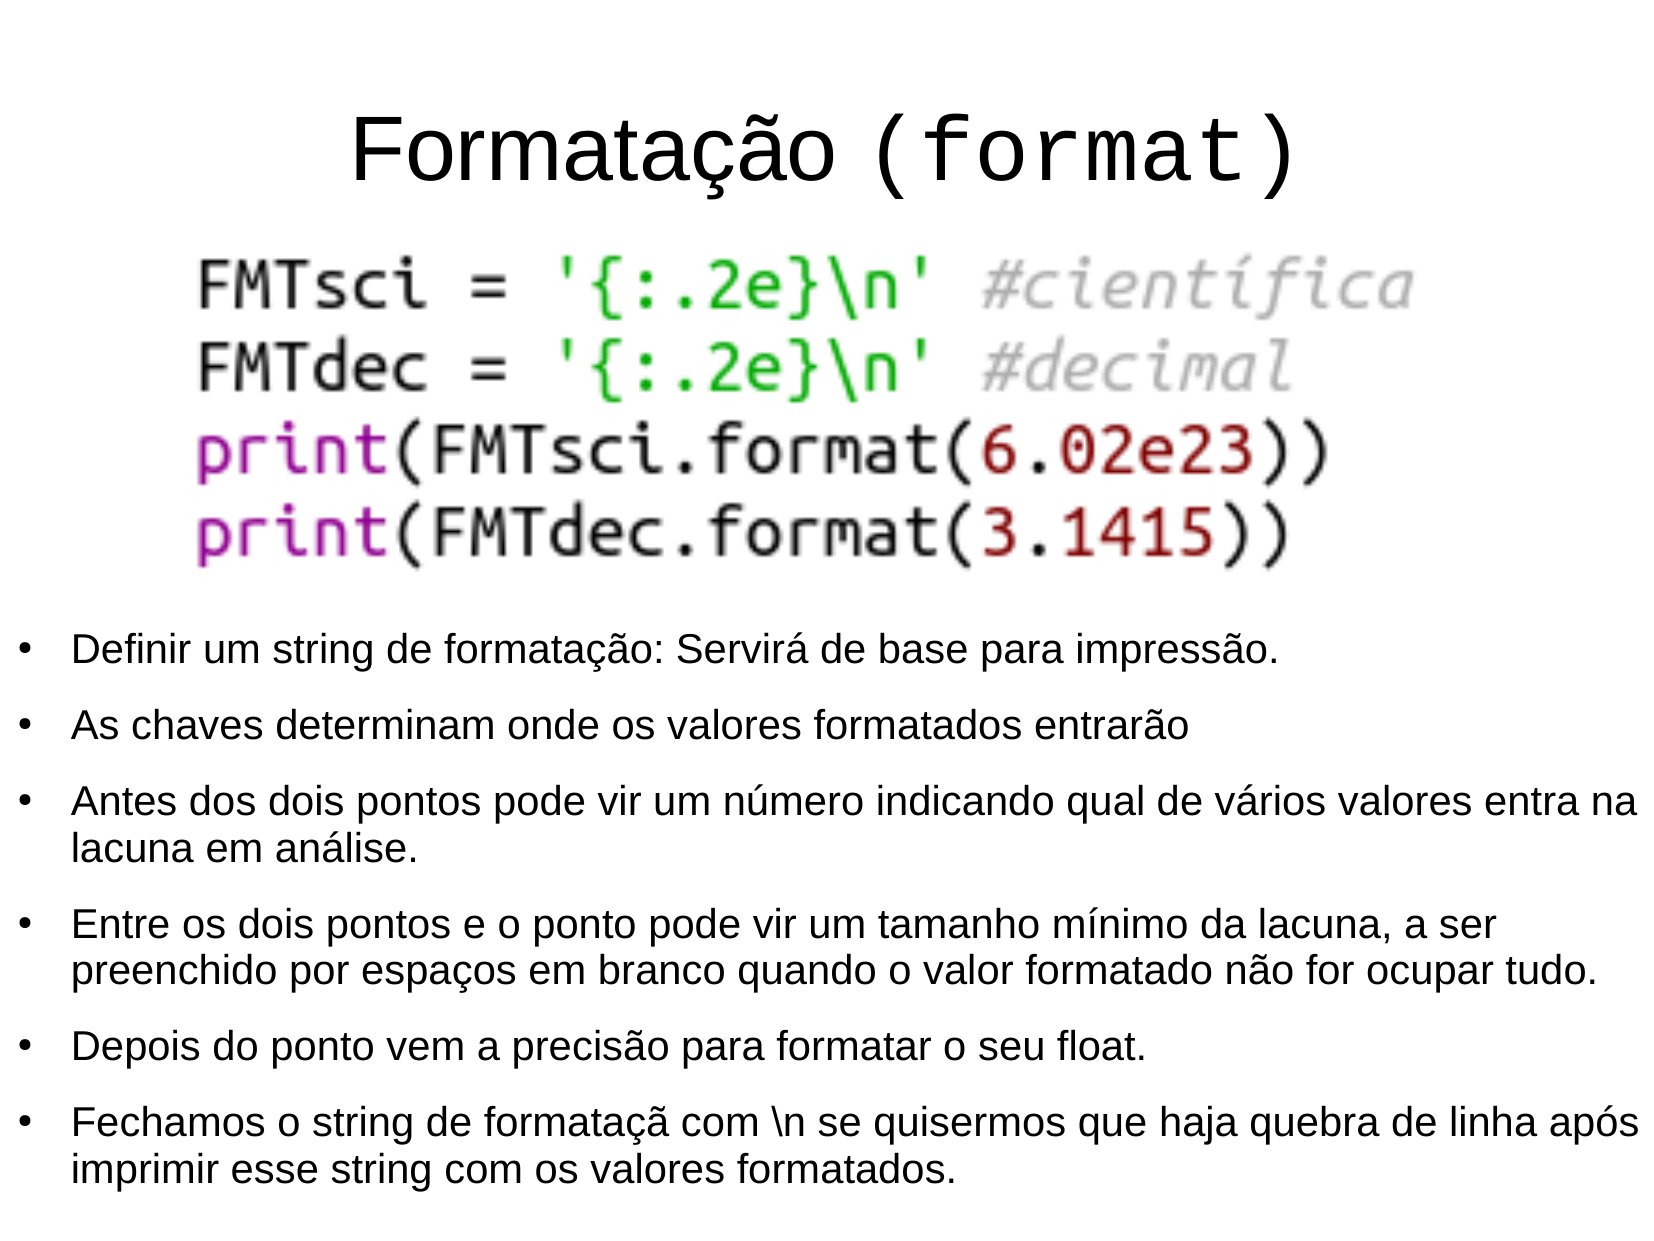

# Formatação (format)
Definir um string de formatação: Servirá de base para impressão.
As chaves determinam onde os valores formatados entrarão
Antes dos dois pontos pode vir um número indicando qual de vários valores entra na lacuna em análise.
Entre os dois pontos e o ponto pode vir um tamanho mínimo da lacuna, a ser preenchido por espaços em branco quando o valor formatado não for ocupar tudo.
Depois do ponto vem a precisão para formatar o seu float.
Fechamos o string de formataçã com \n se quisermos que haja quebra de linha após imprimir esse string com os valores formatados.